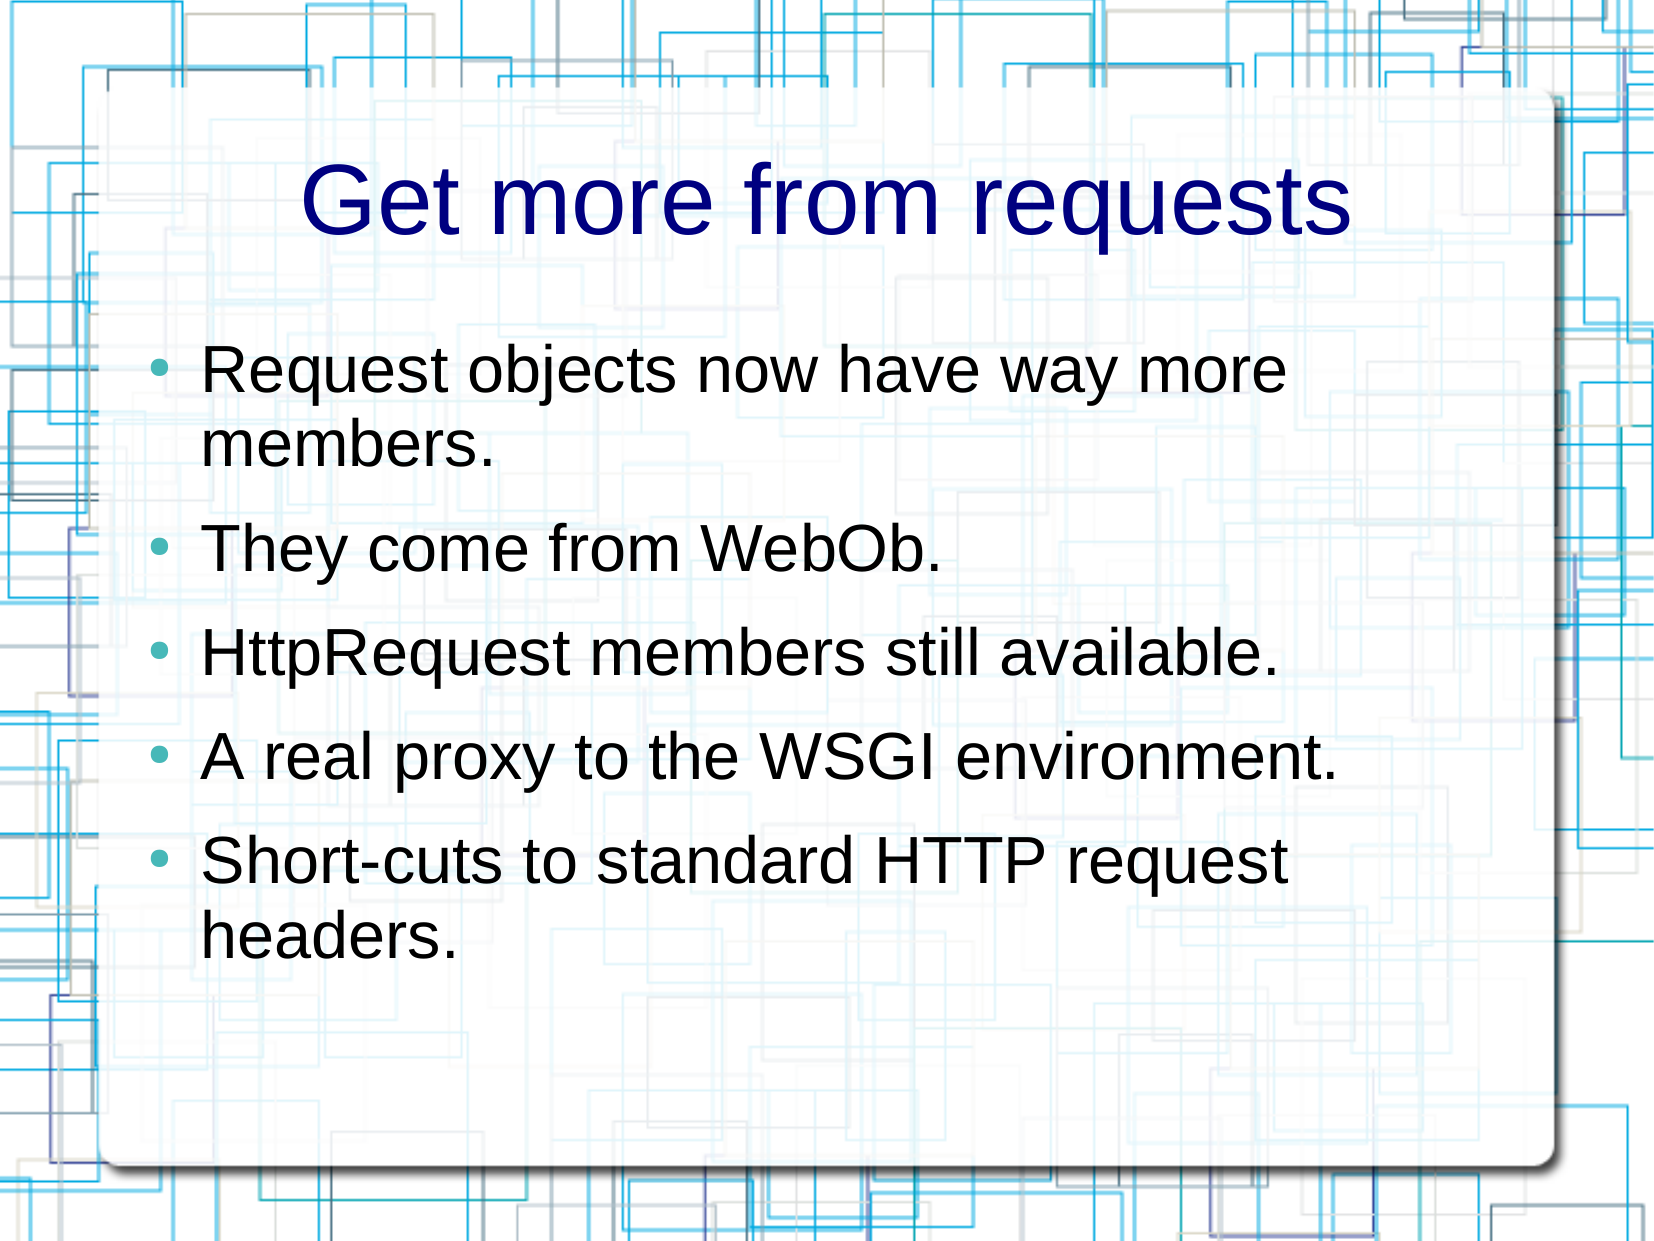

# Get more from requests
Request objects now have way more members.
They come from WebOb.
HttpRequest members still available.
A real proxy to the WSGI environment.
Short-cuts to standard HTTP request headers.